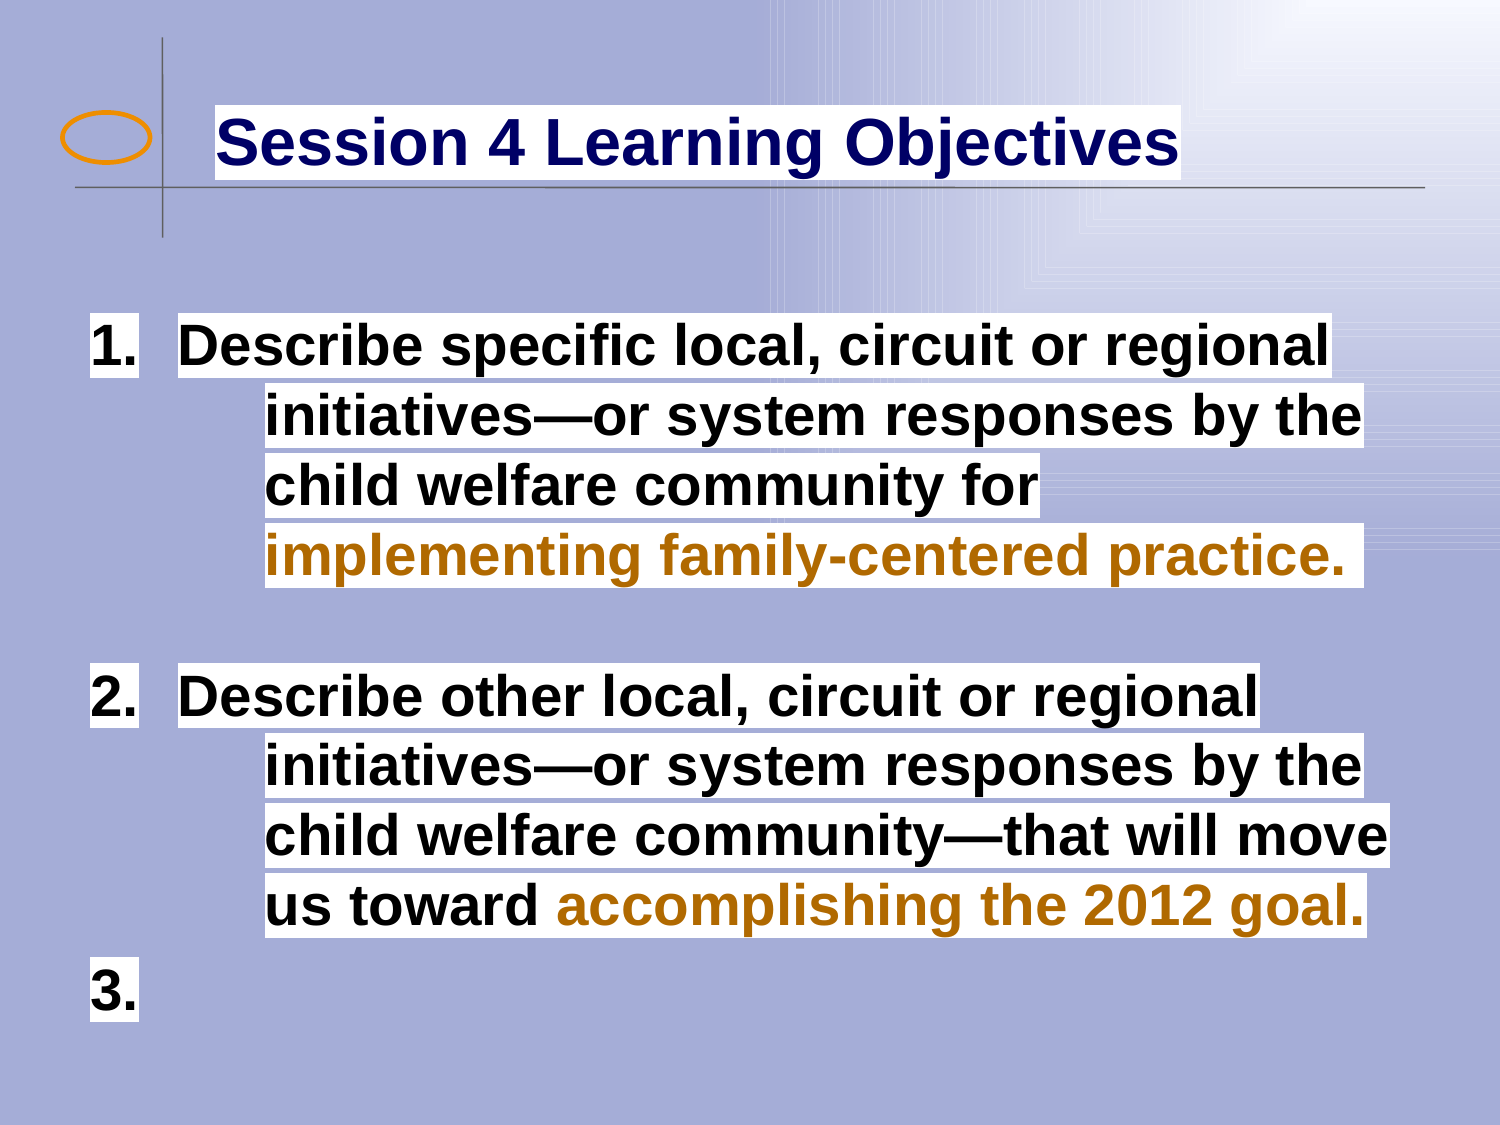

# Session 4 Learning Objectives
Describe specific local, circuit or regional initiatives—or system responses by the child welfare community for implementing family-centered practice.
Describe other local, circuit or regional initiatives—or system responses by the child welfare community—that will move us toward accomplishing the 2012 goal.